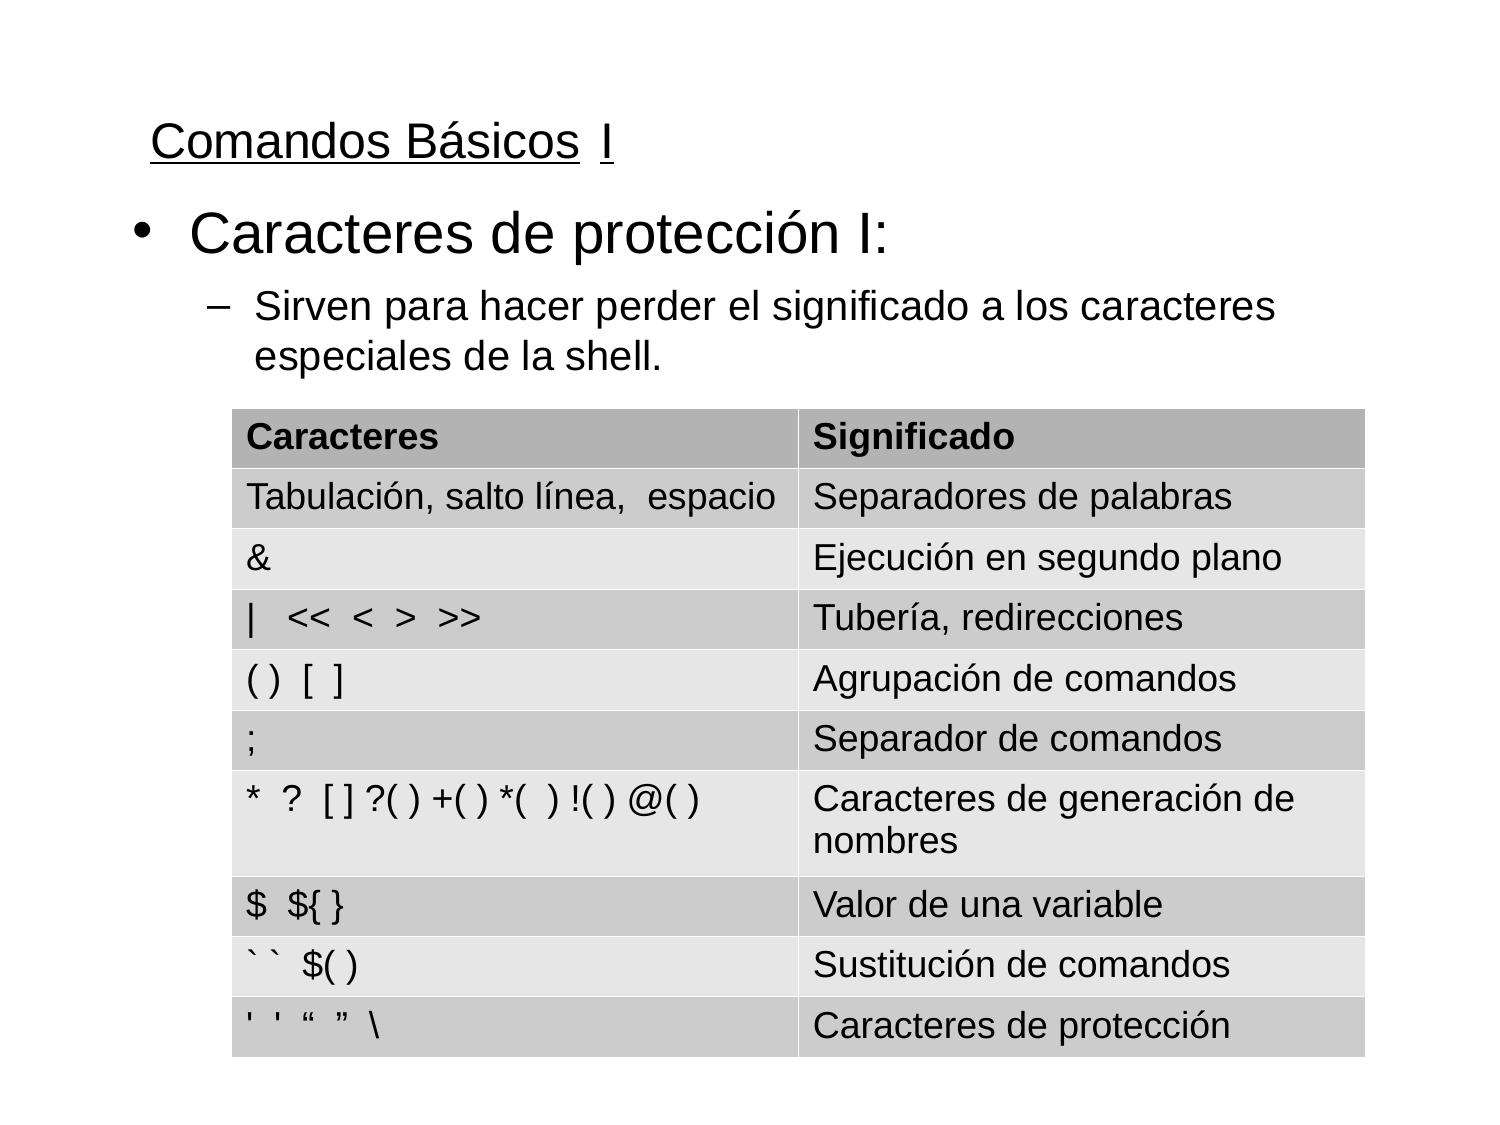

# Comandos Básicos	I
Caracteres de protección I:
Sirven para hacer perder el significado a los caracteres especiales de la shell.
| Caracteres | Significado |
| --- | --- |
| Tabulación, salto línea, espacio | Separadores de palabras |
| & | Ejecución en segundo plano |
| | << < > >> | Tubería, redirecciones |
| ( ) [ ] | Agrupación de comandos |
| ; | Separador de comandos |
| \* ? [ ] ?( ) +( ) \*( ) !( ) @( ) | Caracteres de generación de nombres |
| $ ${ } | Valor de una variable |
| ` ` $( ) | Sustitución de comandos |
| ' ' “ ” \ | Caracteres de protección |